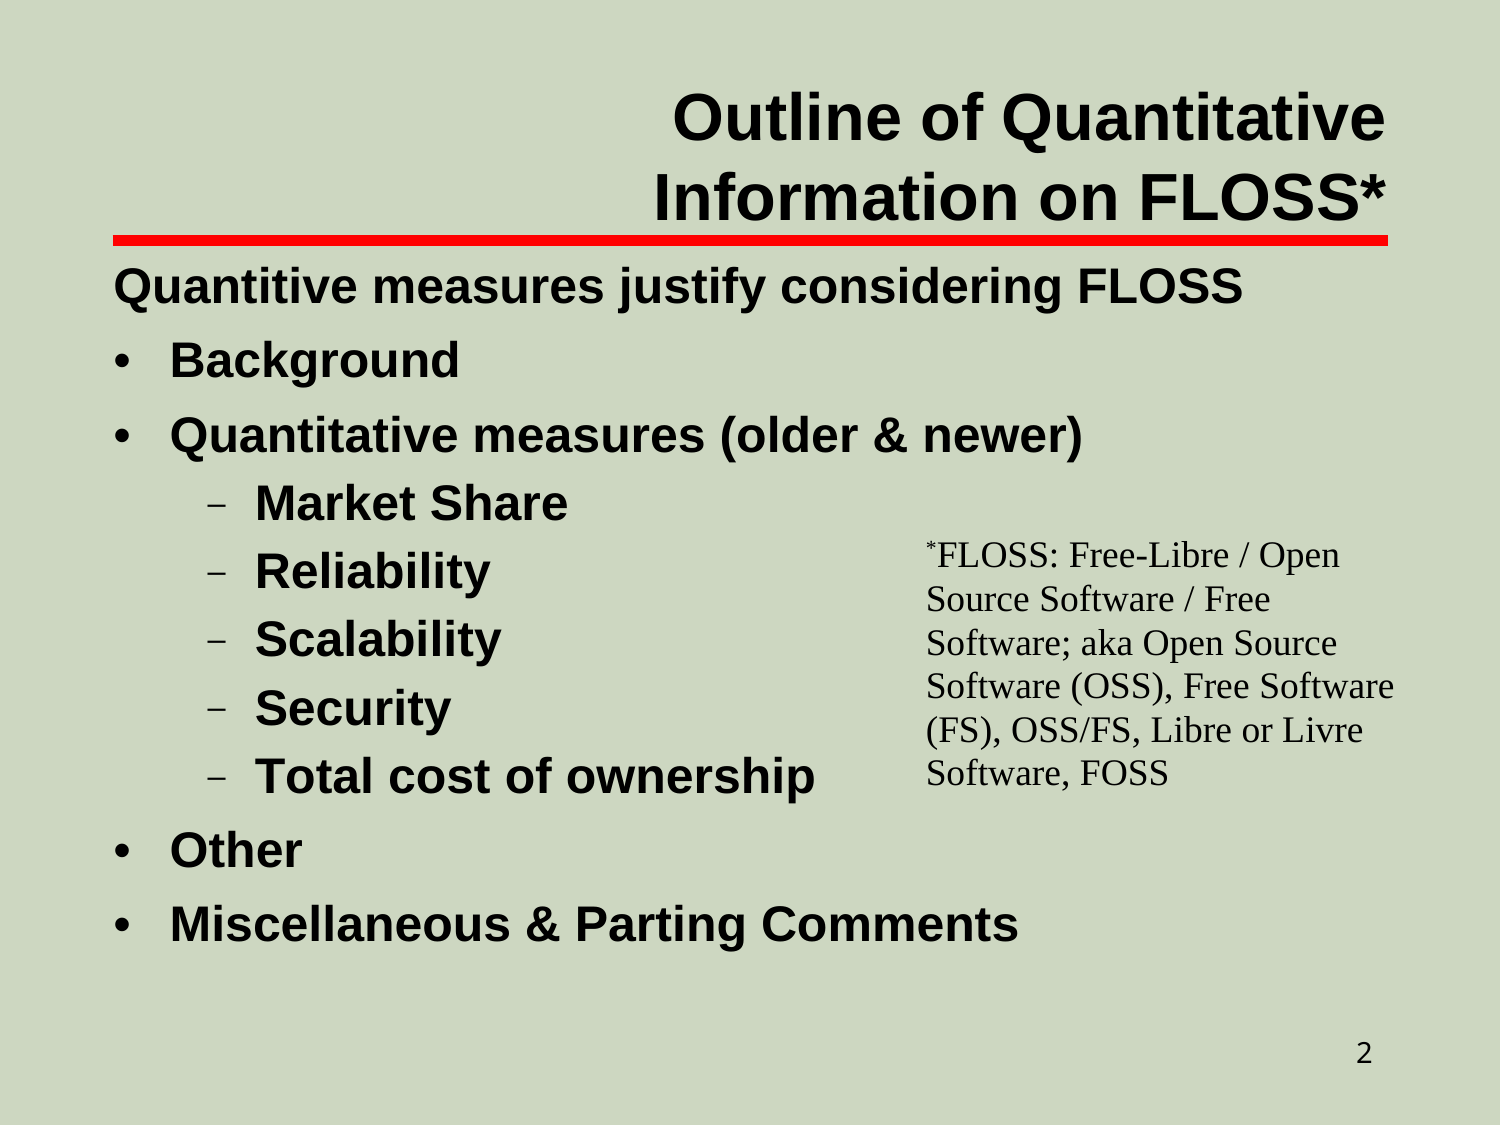

# Outline of Quantitative Information on FLOSS*
Quantitive measures justify considering FLOSS
Background
Quantitative measures (older & newer)
Market Share
Reliability
Scalability
Security
Total cost of ownership
Other
Miscellaneous & Parting Comments
*FLOSS: Free-Libre / Open Source Software / Free Software; aka Open Source Software (OSS), Free Software (FS), OSS/FS, Libre or Livre Software, FOSS